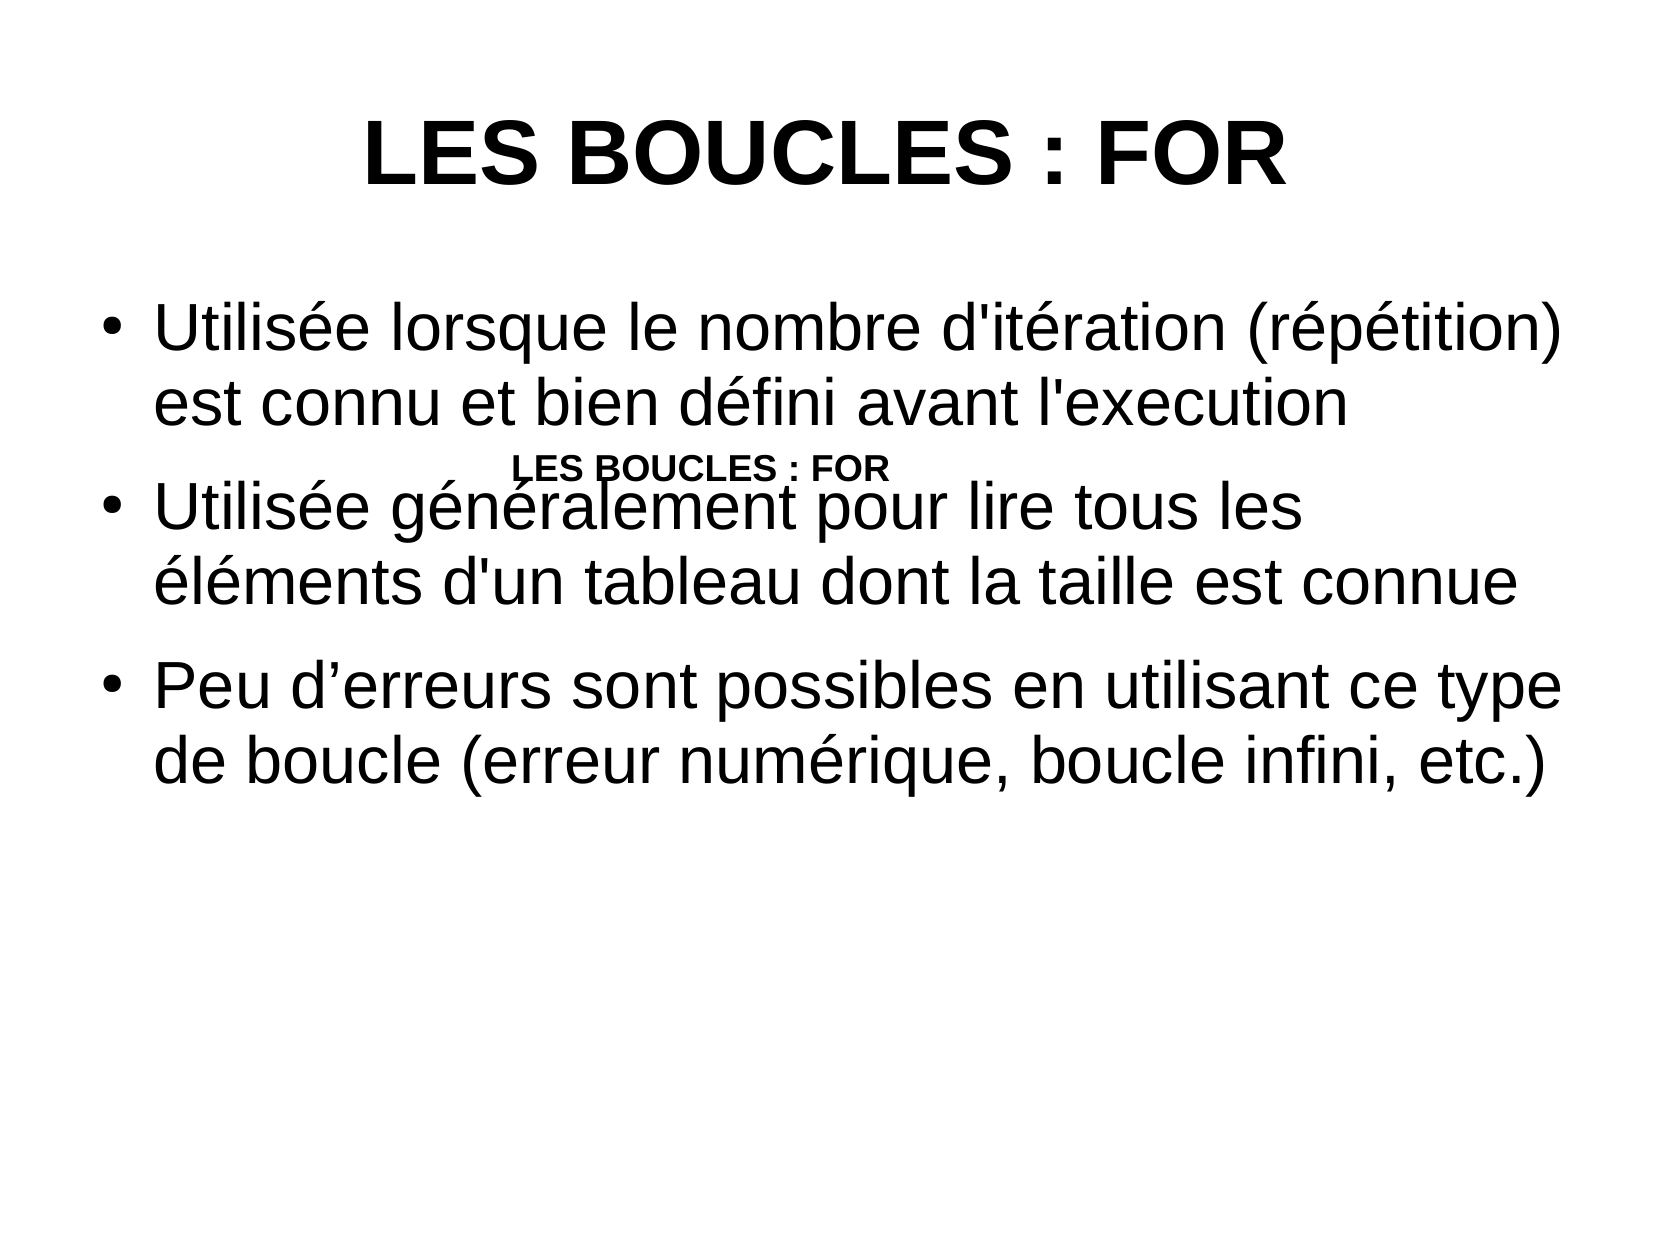

# LES BOUCLES : FOR
Utilisée lorsque le nombre d'itération (répétition) est connu et bien défini avant l'execution
Utilisée généralement pour lire tous les éléments d'un tableau dont la taille est connue
Peu d’erreurs sont possibles en utilisant ce type de boucle (erreur numérique, boucle infini, etc.); condition; pas) {
		code à répéter...
	}
LES BOUCLES : FOR